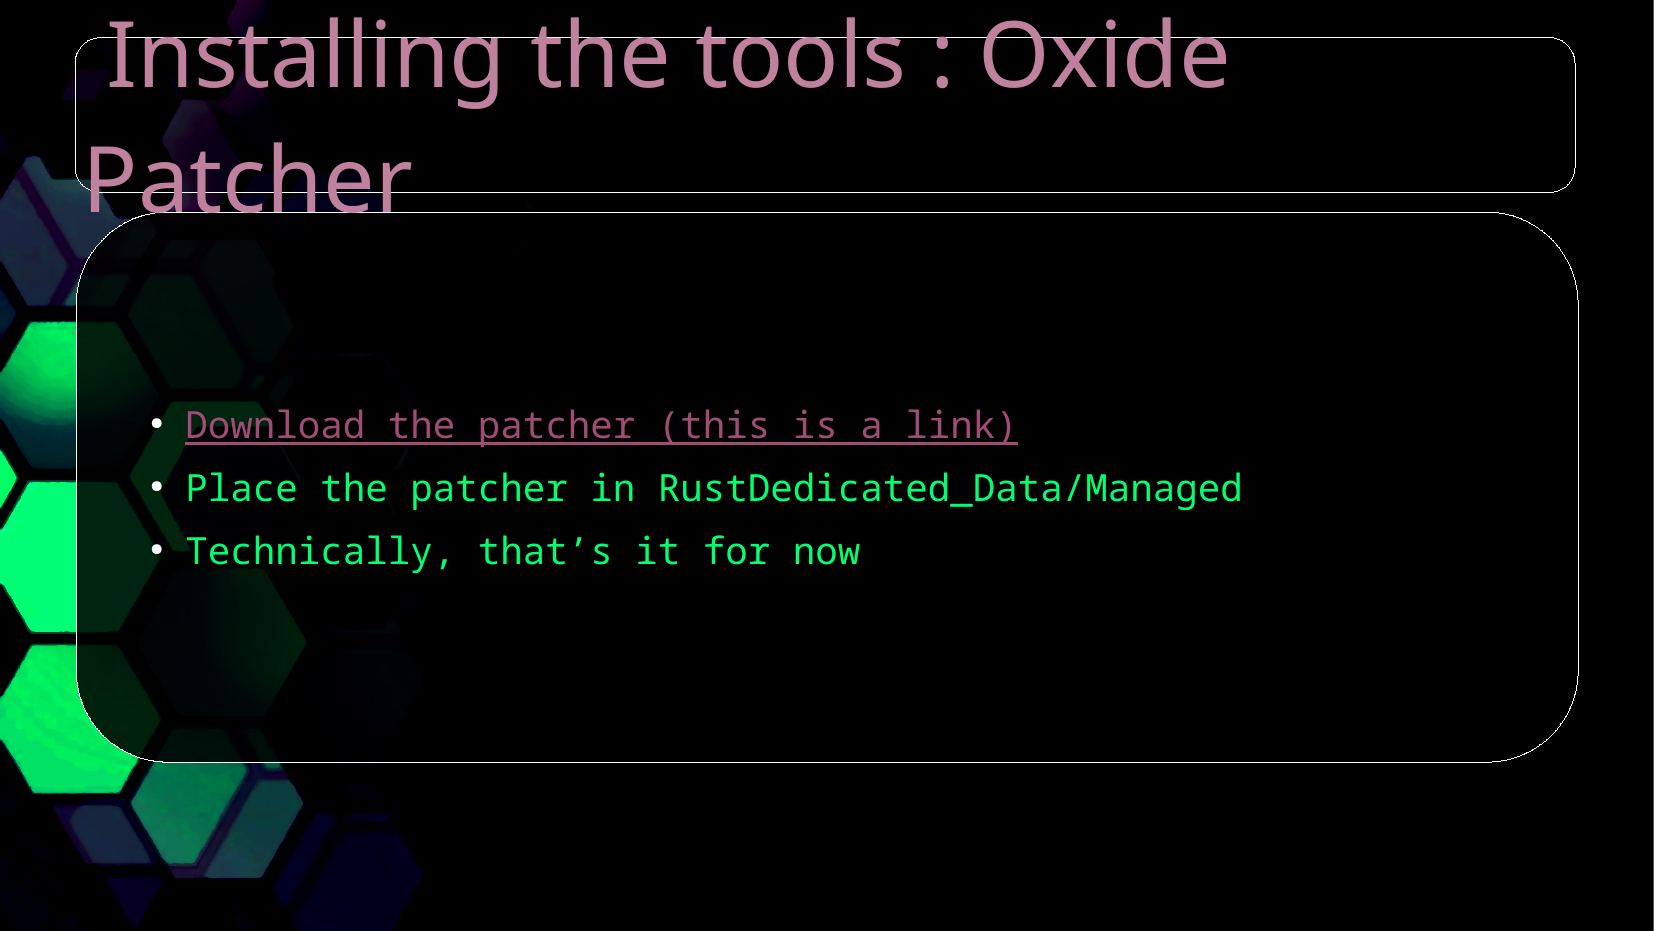

# Installing the tools : Oxide Patcher
Download the patcher (this is a link)
Place the patcher in RustDedicated_Data/Managed
Technically, that’s it for now